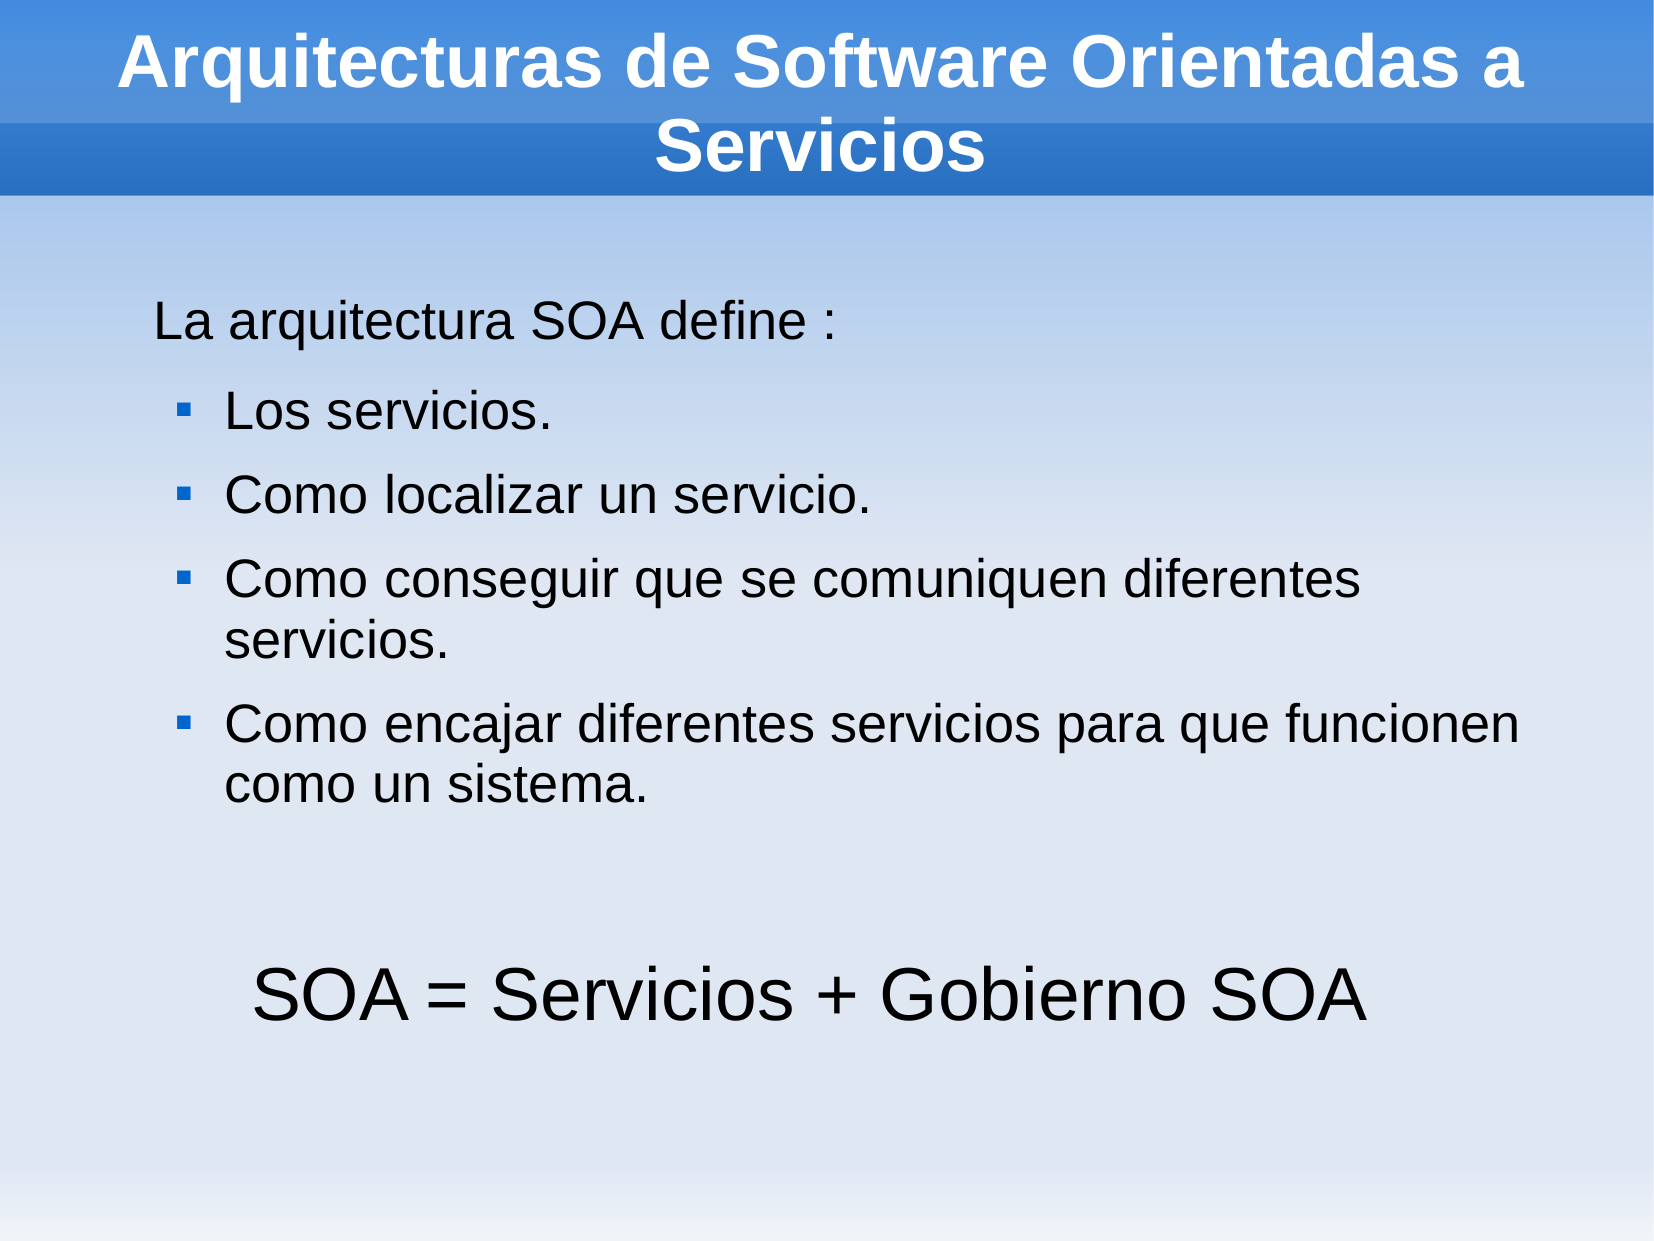

# Arquitecturas de Software Orientadas a Servicios
La arquitectura SOA define :
Los servicios.
Como localizar un servicio.
Como conseguir que se comuniquen diferentes servicios.
Como encajar diferentes servicios para que funcionen como un sistema.
SOA = Servicios + Gobierno SOA